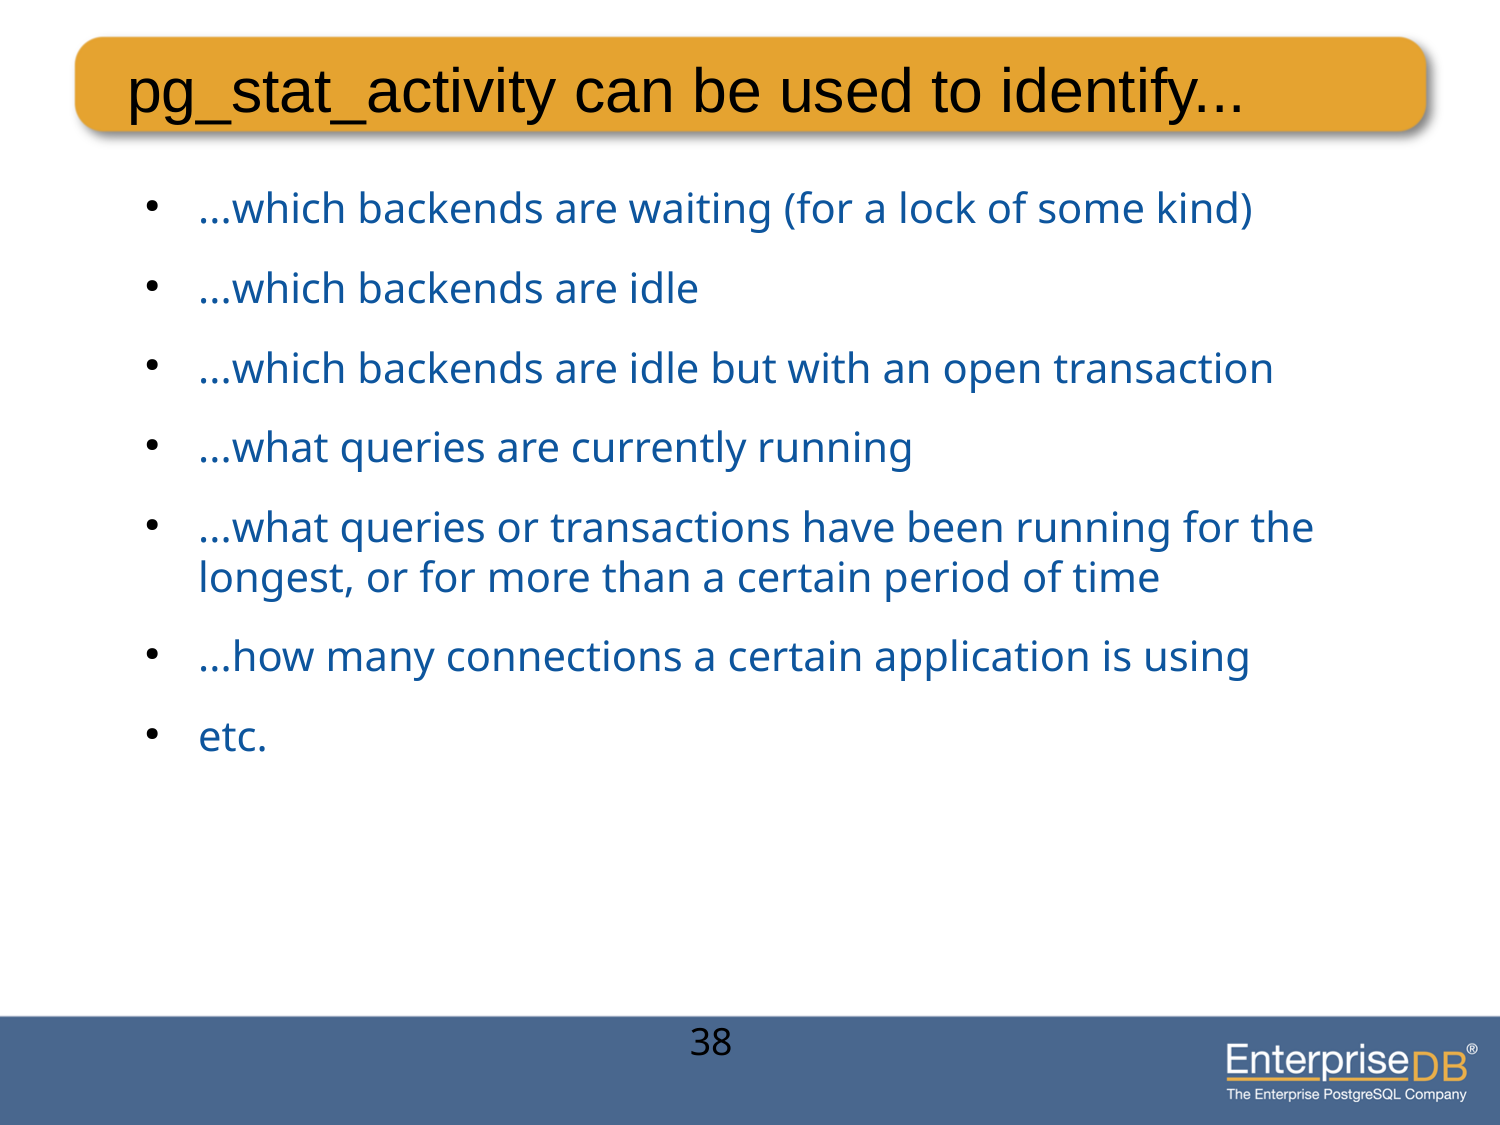

# pg_stat_activity can be used to identify...
...which backends are waiting (for a lock of some kind)
...which backends are idle
...which backends are idle but with an open transaction
...what queries are currently running
...what queries or transactions have been running for the longest, or for more than a certain period of time
...how many connections a certain application is using
etc.